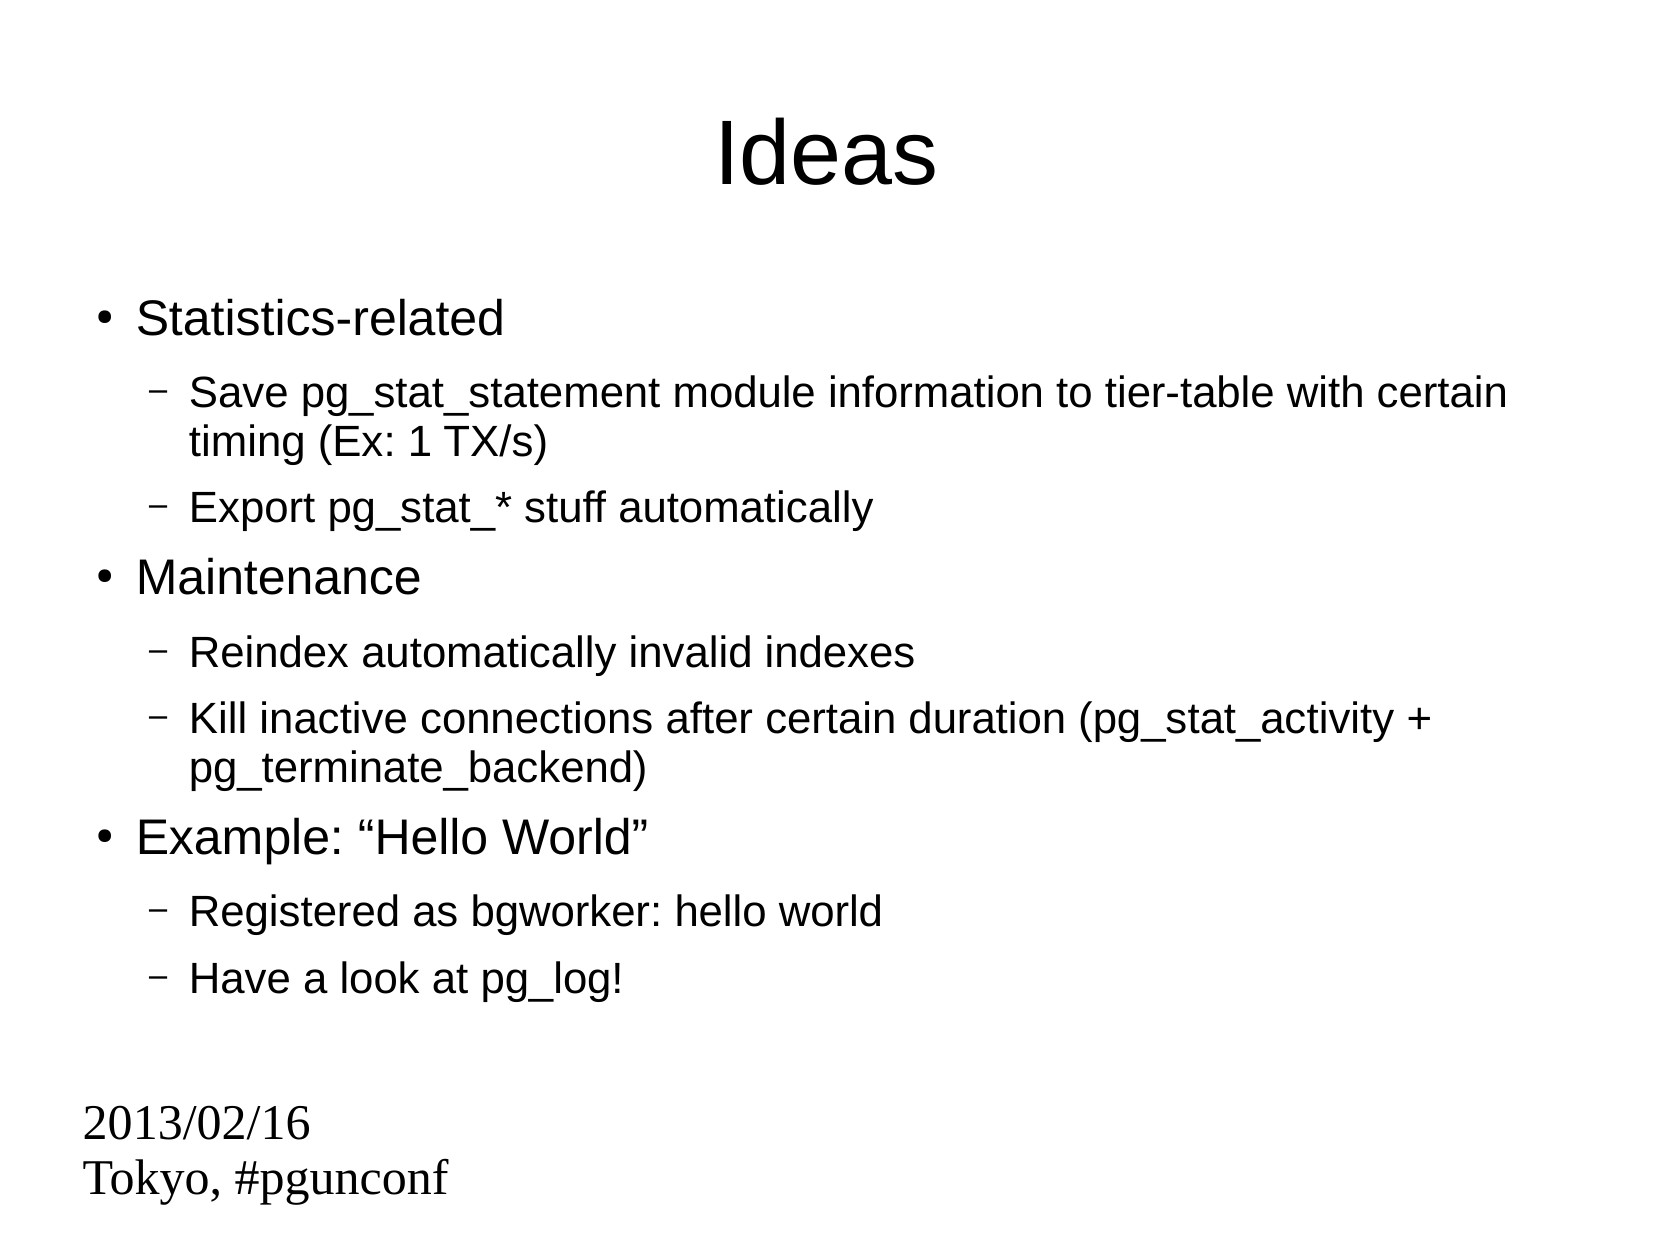

# Ideas
Statistics-related
Save pg_stat_statement module information to tier-table with certain timing (Ex: 1 TX/s)
Export pg_stat_* stuff automatically
Maintenance
Reindex automatically invalid indexes
Kill inactive connections after certain duration (pg_stat_activity + pg_terminate_backend)
Example: “Hello World”
Registered as bgworker: hello world
Have a look at pg_log!